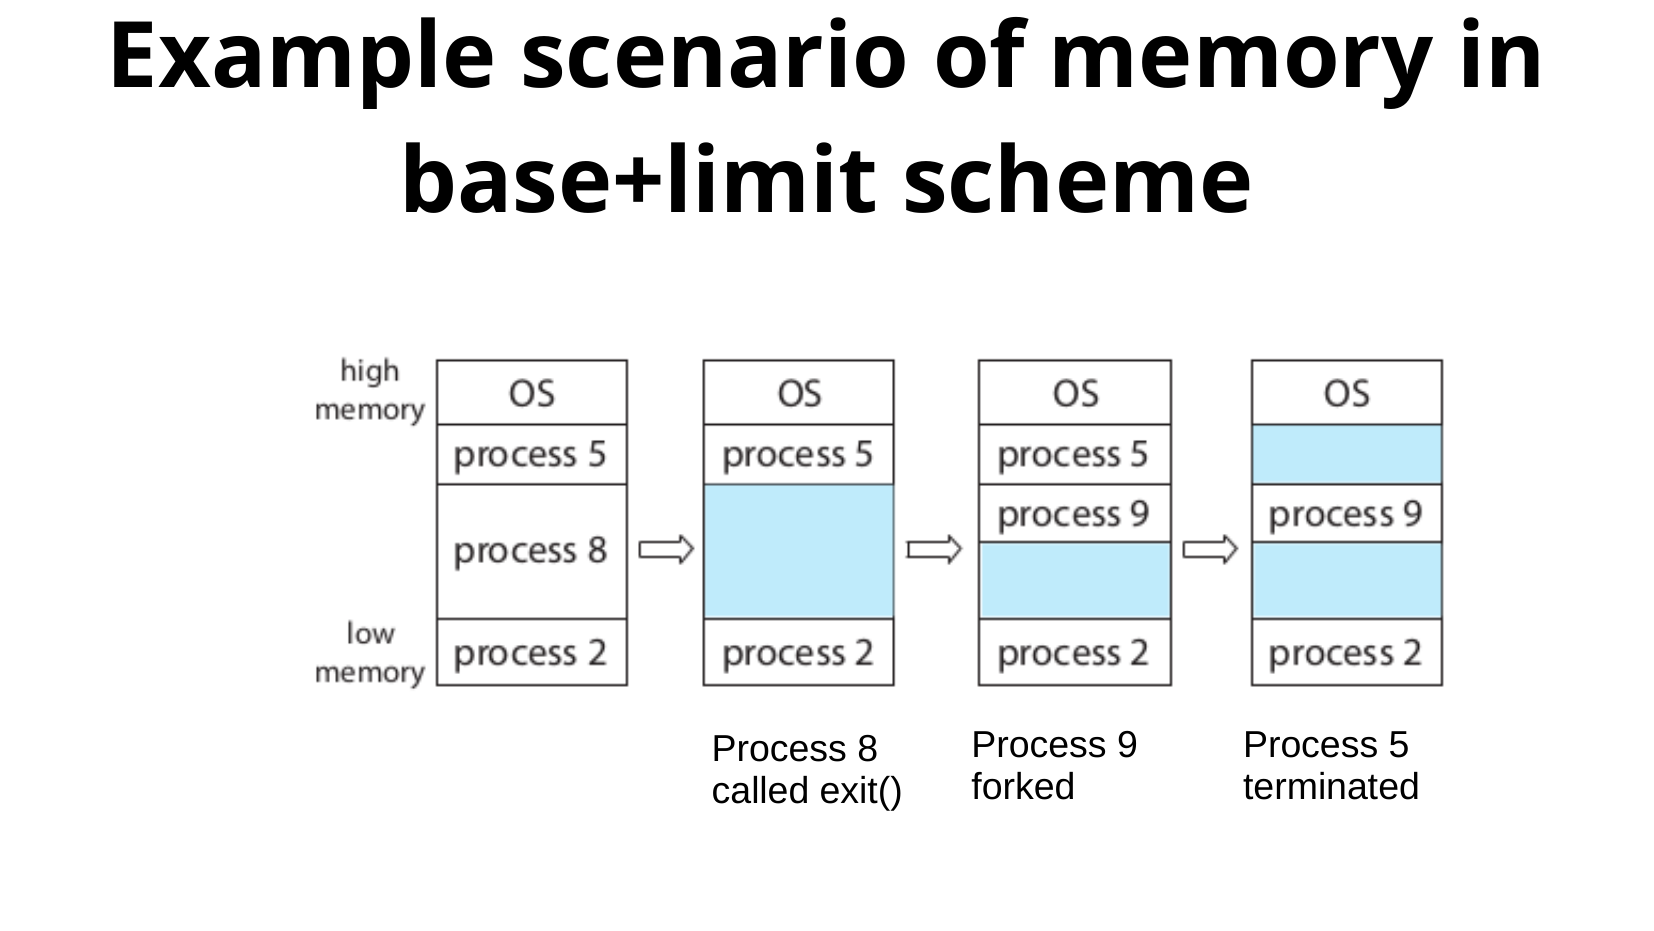

# Example scenario of memory in base+limit scheme
Process 9 forked
Process 5 terminated
Process 8 called exit()